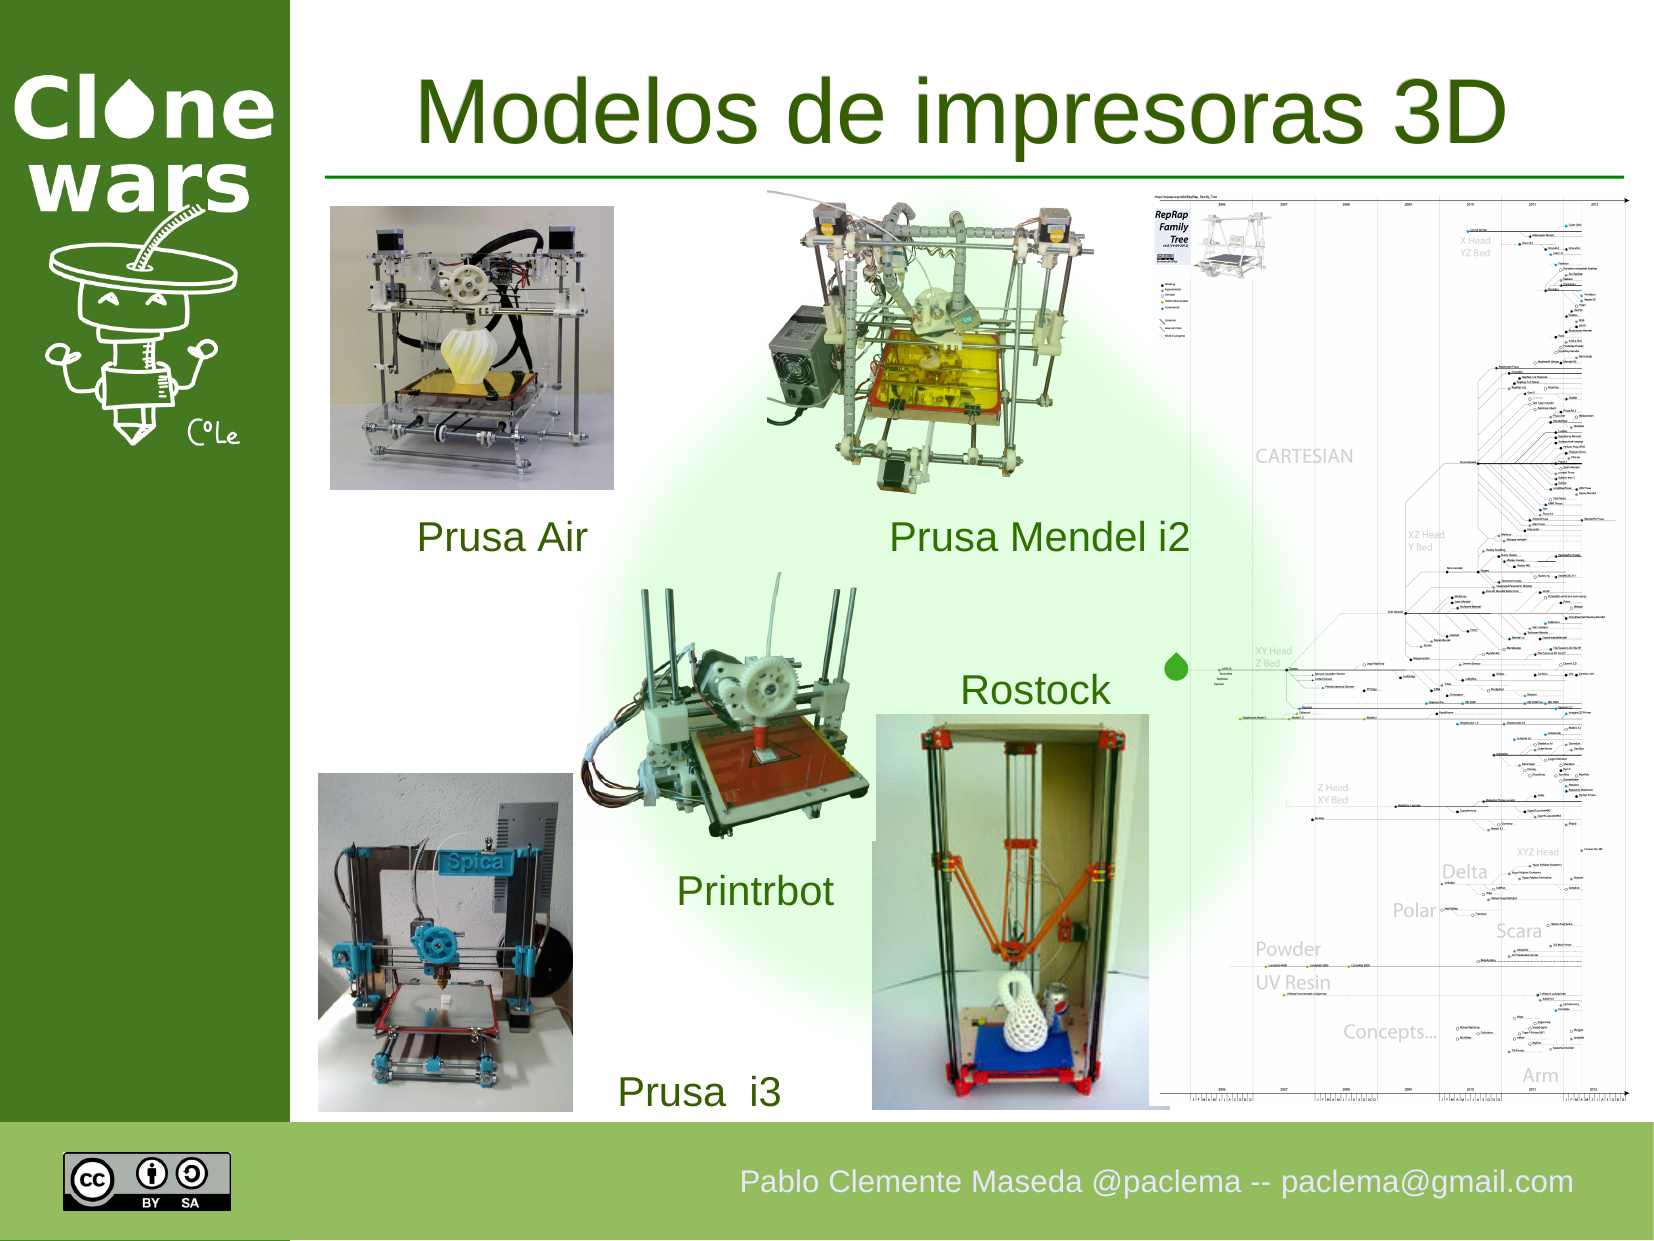

# Modelos de impresoras 3D
Prusa Air
Prusa Mendel i2
Rostock
Printrbot
Prusa i3
Pablo Clemente Maseda @paclema -- paclema@gmail.com